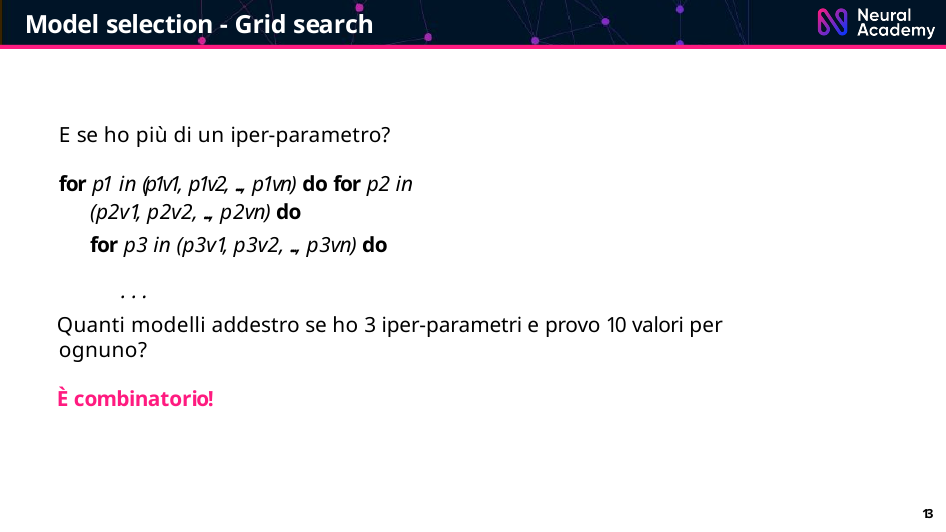

# Model selection - Grid search
E se ho più di un iper-parametro?
for p1 in (p1v1, p1v2, ..., p1vn) do for p2 in (p2v1, p2v2, ..., p2vn) do
for p3 in (p3v1, p3v2, ..., p3vn) do
. . .
Quanti modelli addestro se ho 3 iper-parametri e provo 10 valori per ognuno?
È combinatorio!